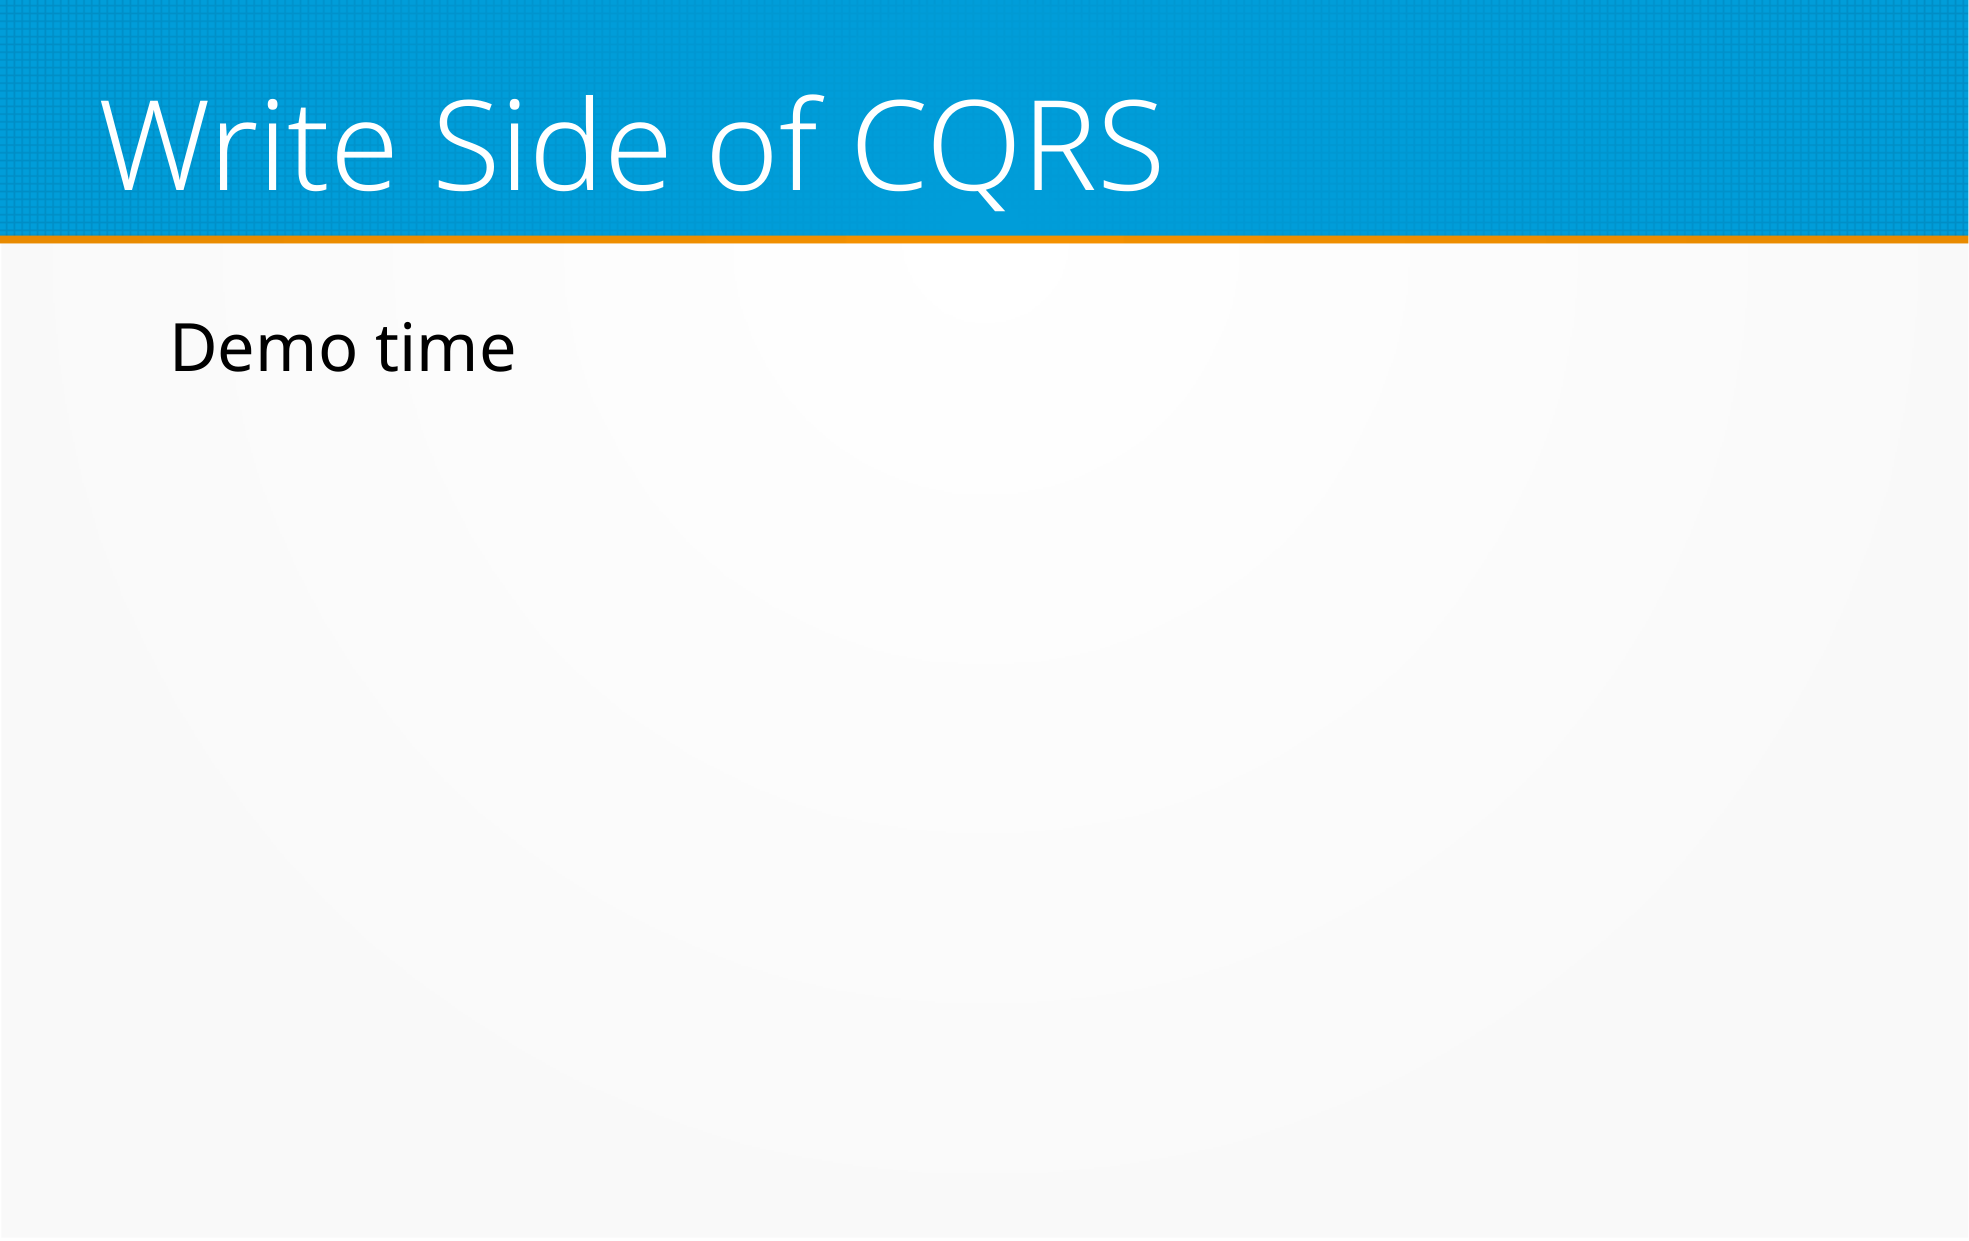

# Write Side of CQRS
Demo time